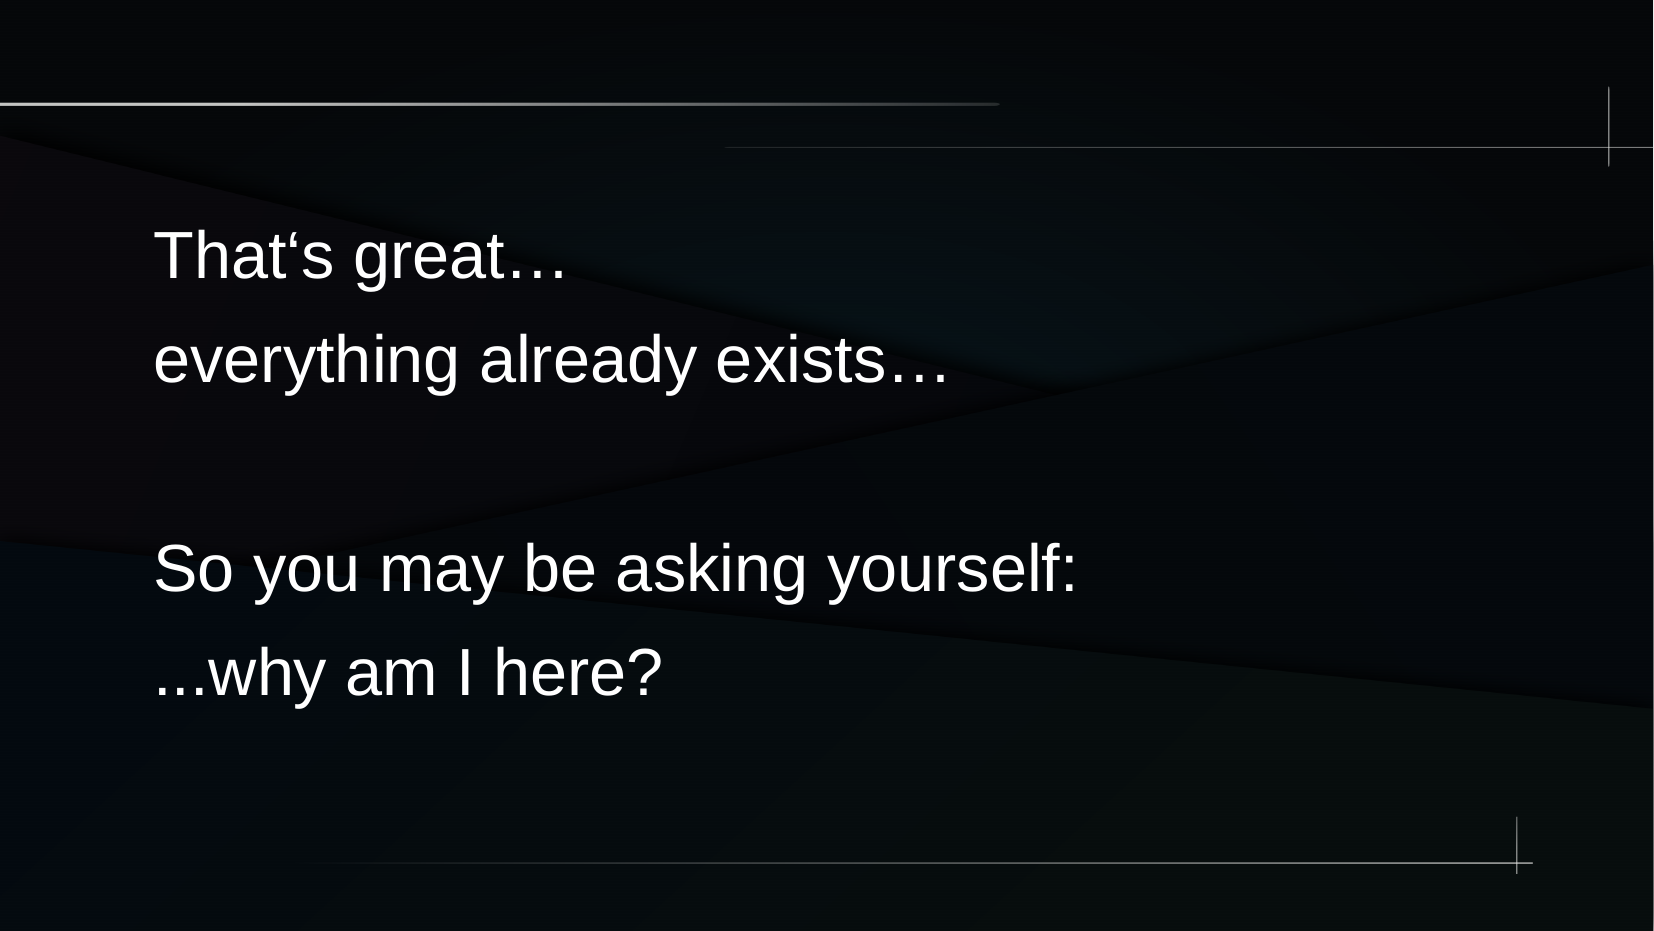

#
That‘s great…
everything already exists…
So you may be asking yourself:
...why am I here?